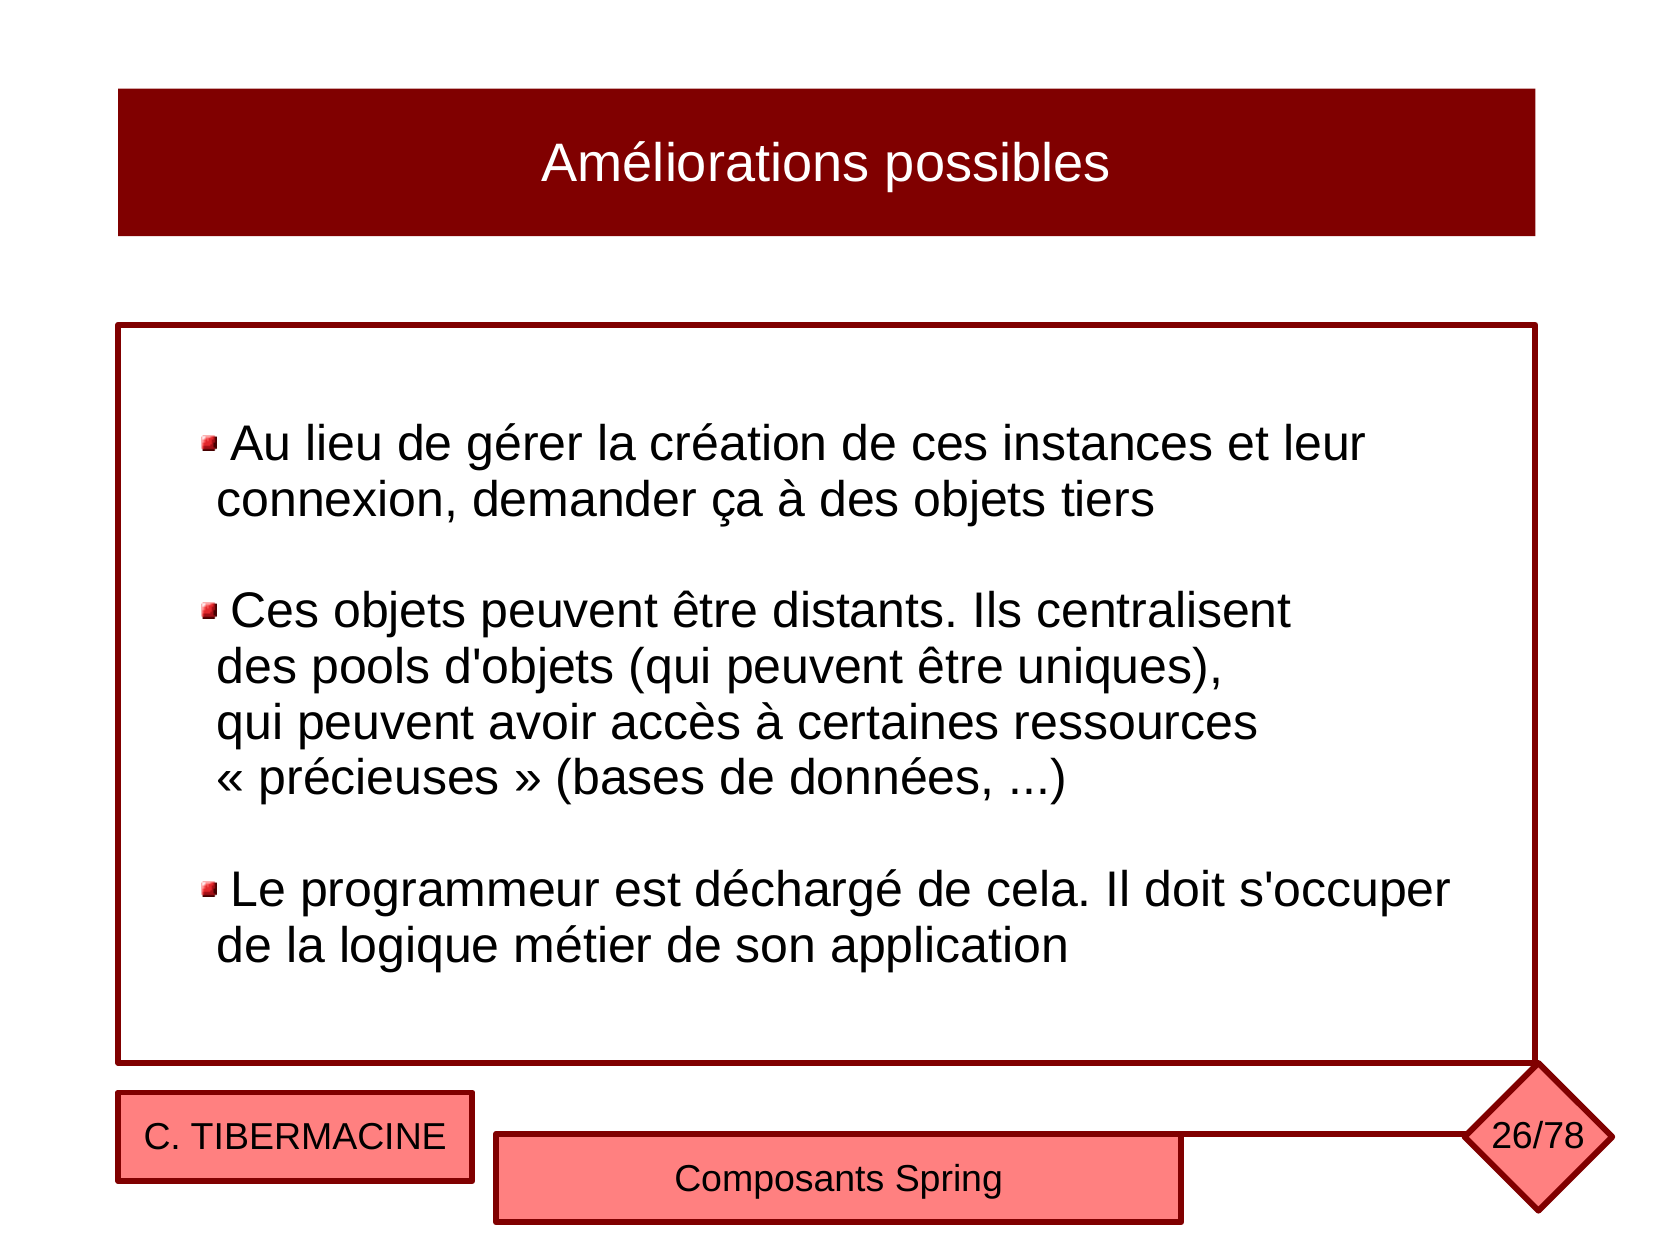

Améliorations possibles
 Au lieu de gérer la création de ces instances et leur
connexion, demander ça à des objets tiers
 Ces objets peuvent être distants. Ils centralisent
des pools d'objets (qui peuvent être uniques),
qui peuvent avoir accès à certaines ressources
« précieuses » (bases de données, ...)
 Le programmeur est déchargé de cela. Il doit s'occuper
de la logique métier de son application
C. TIBERMACINE
Composants Spring